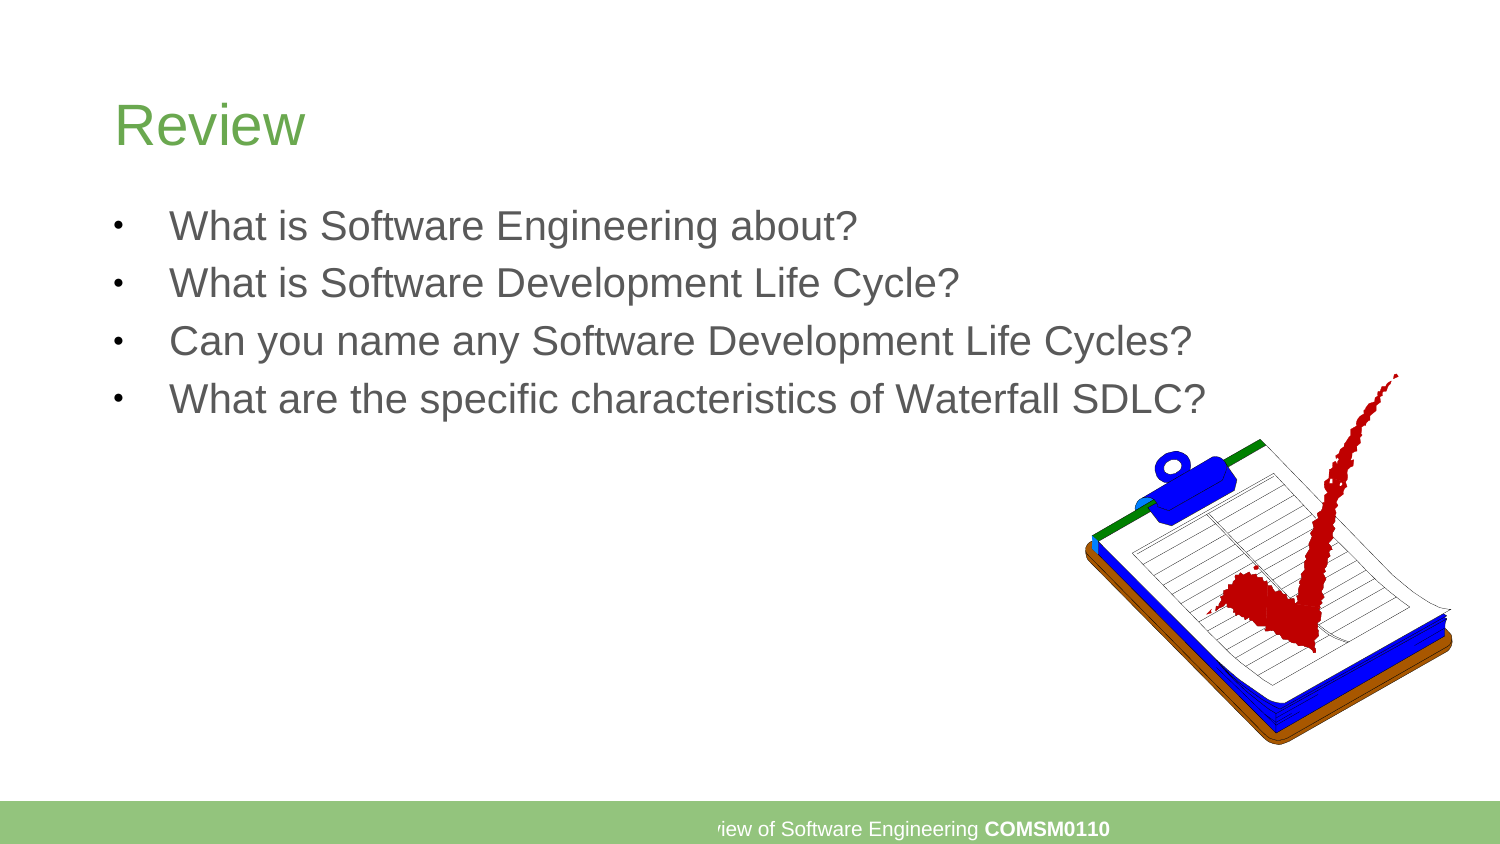

# Review
What is Software Engineering about?
What is Software Development Life Cycle?
Can you name any Software Development Life Cycles?
What are the specific characteristics of Waterfall SDLC?